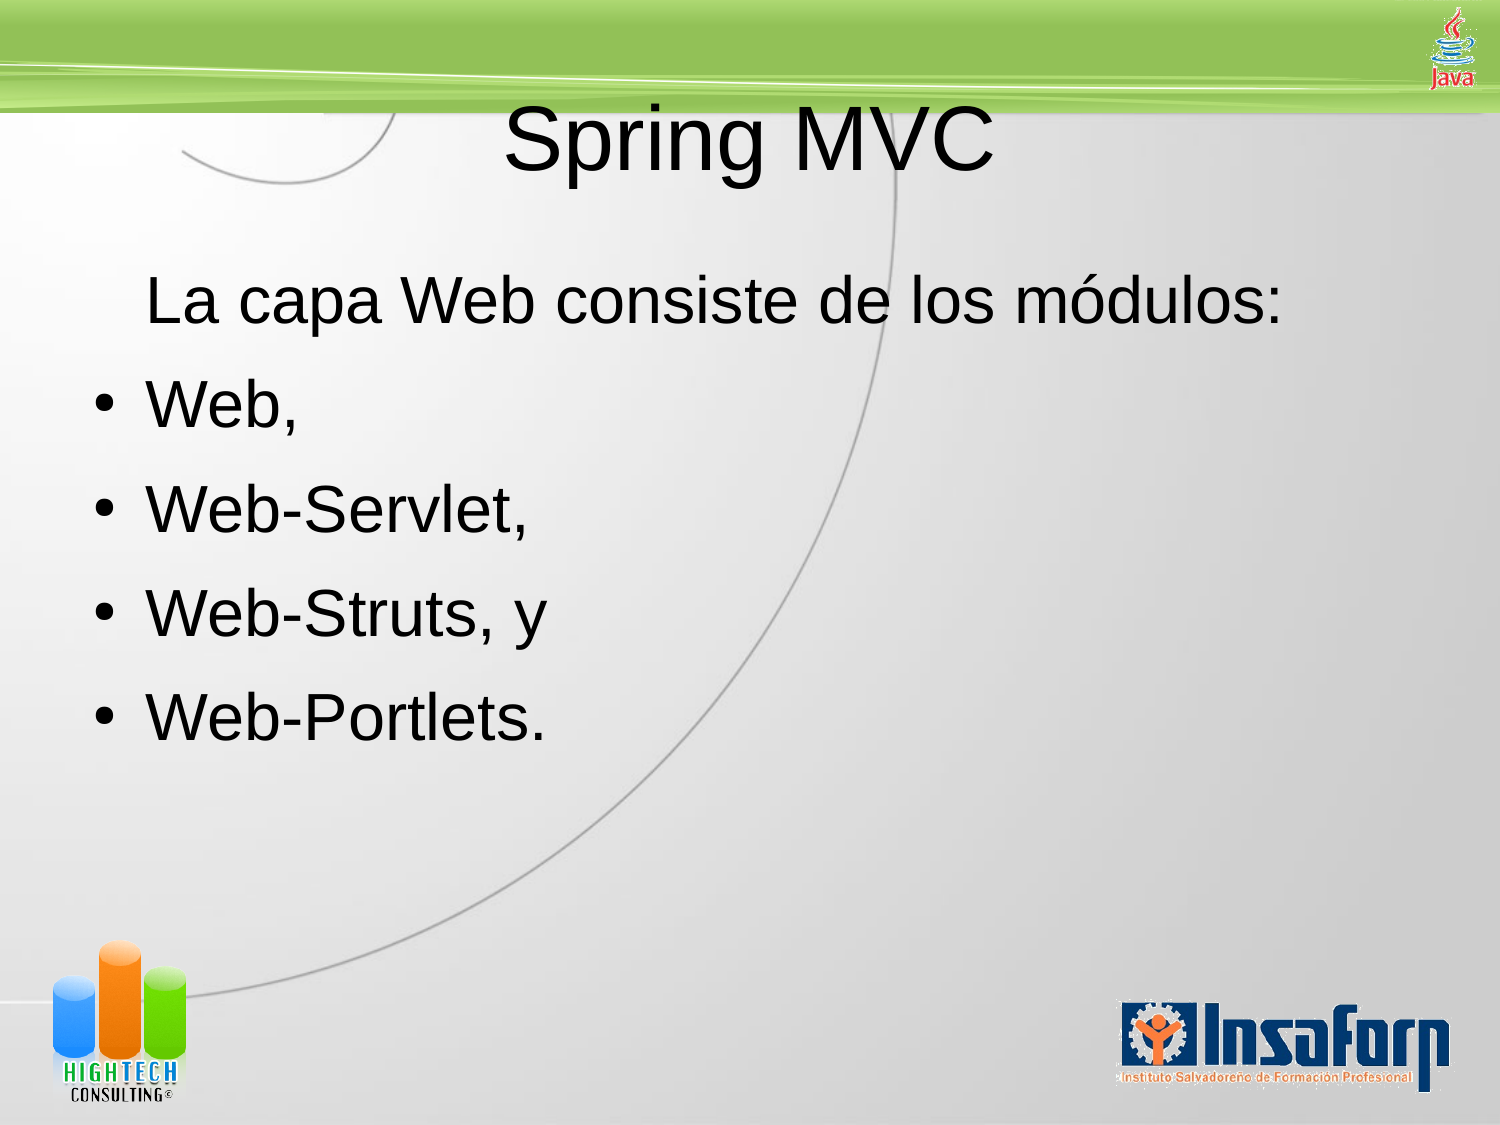

# Spring MVC
La capa Web consiste de los módulos:
Web,
Web-Servlet,
Web-Struts, y
Web-Portlets.